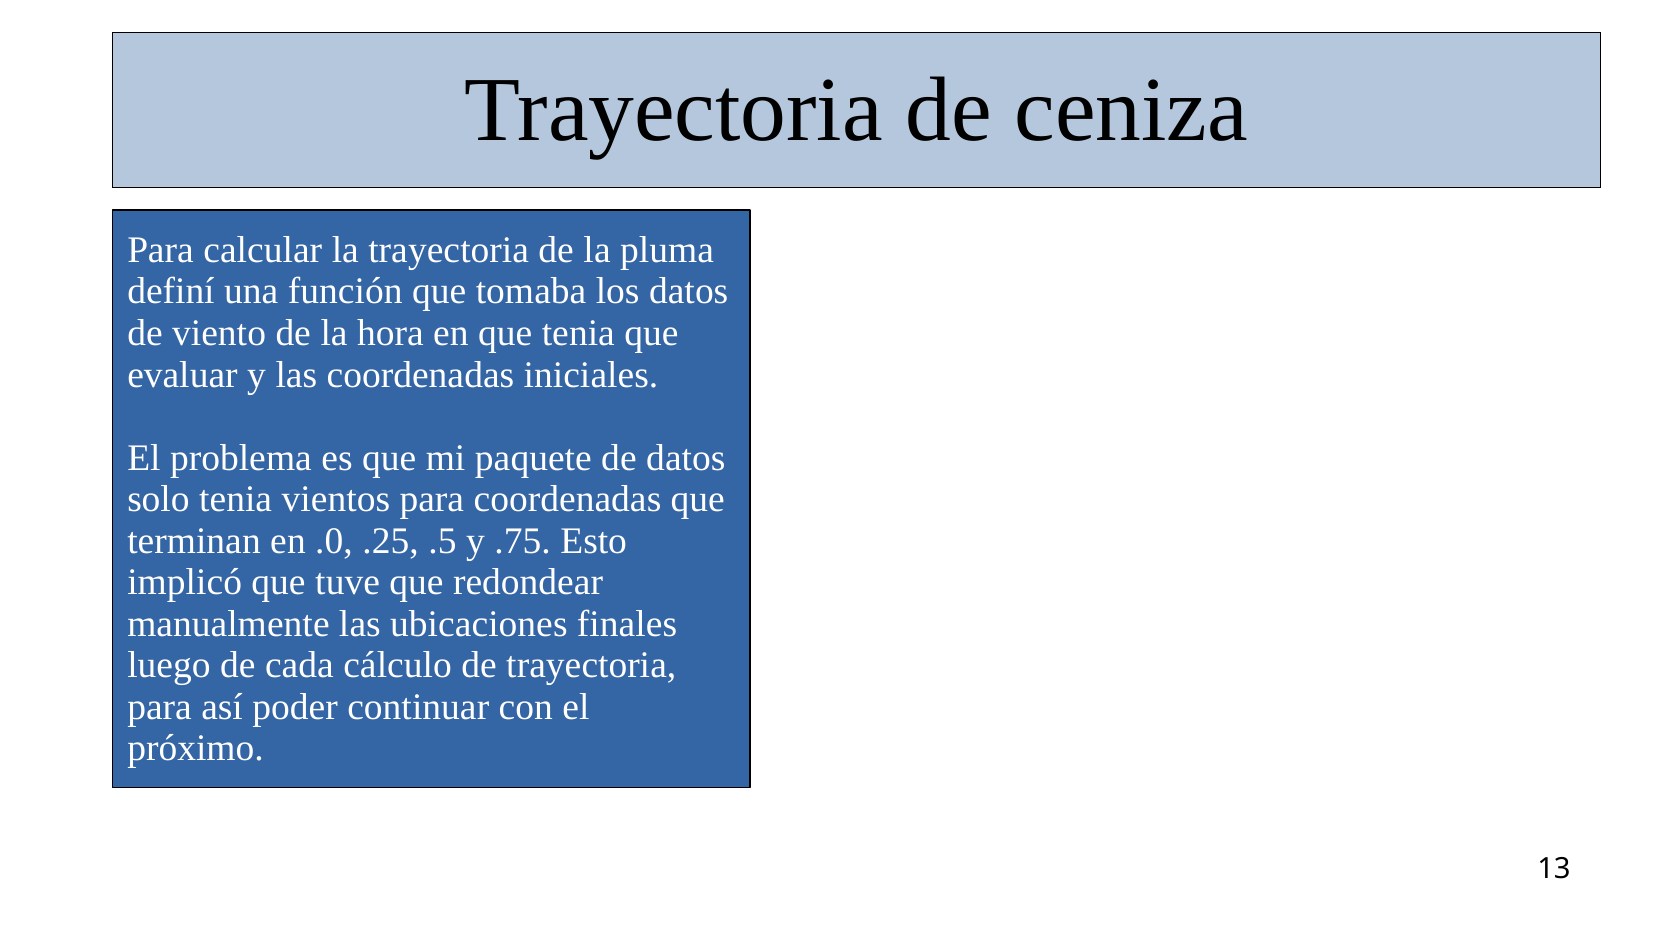

# Trayectoria de ceniza
Para calcular la trayectoria de la pluma definí una función que tomaba los datos de viento de la hora en que tenia que evaluar y las coordenadas iniciales.
El problema es que mi paquete de datos solo tenia vientos para coordenadas que terminan en .0, .25, .5 y .75. Esto implicó que tuve que redondear manualmente las ubicaciones finales luego de cada cálculo de trayectoria, para así poder continuar con el próximo.
13